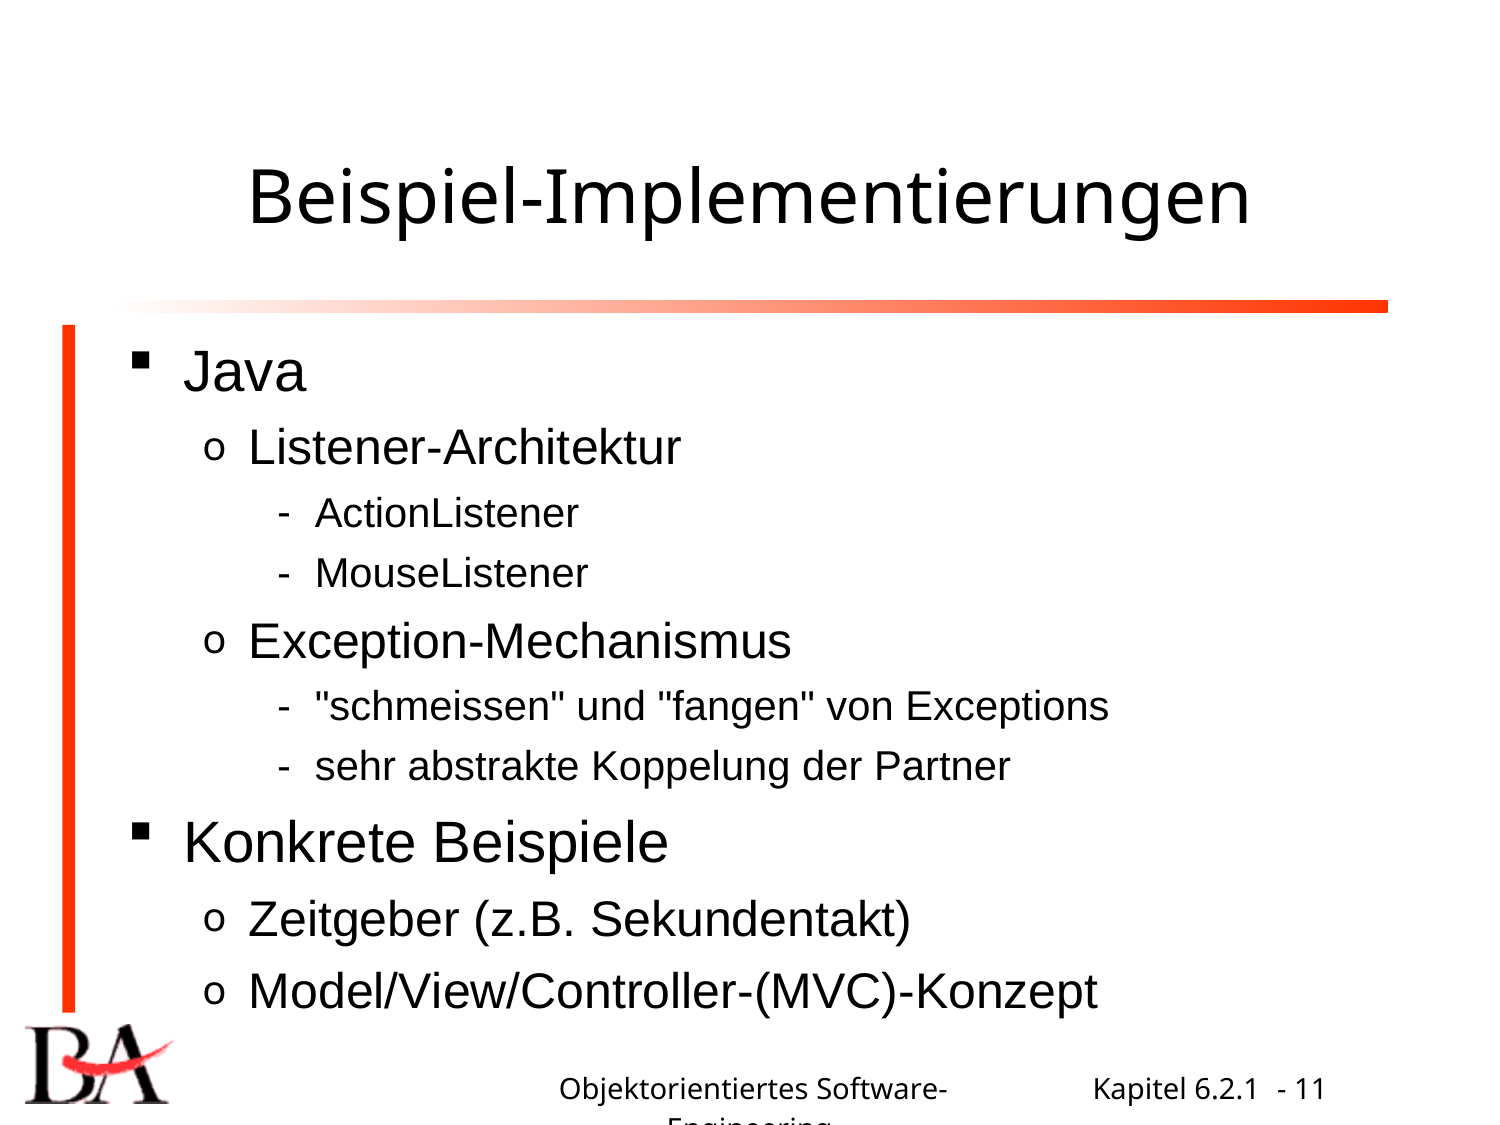

# Beispiel-Implementierungen
Java
Listener-Architektur
ActionListener
MouseListener
Exception-Mechanismus
"schmeissen" und "fangen" von Exceptions
sehr abstrakte Koppelung der Partner
Konkrete Beispiele
Zeitgeber (z.B. Sekundentakt)
Model/View/Controller-(MVC)-Konzept
11